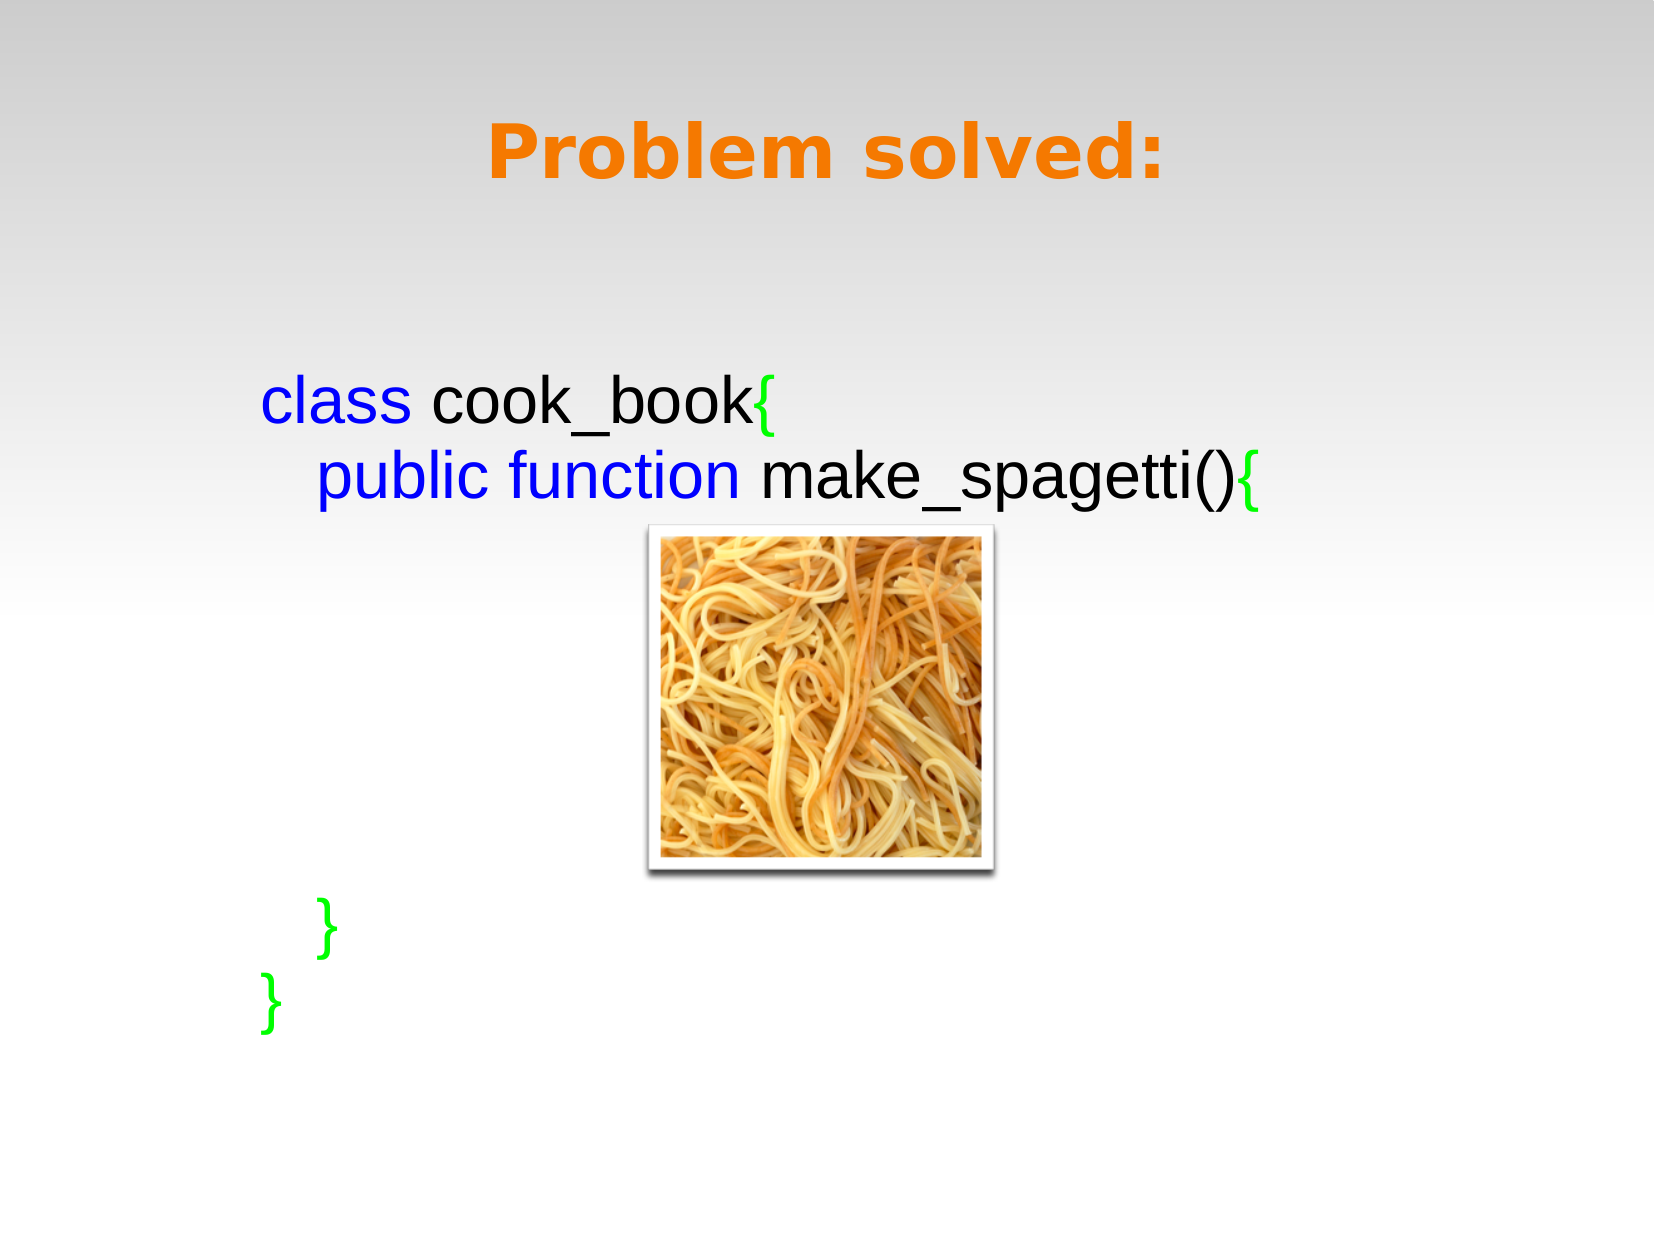

# Problem solved:
class cook_book{
 public function make_spagetti(){
 }
}